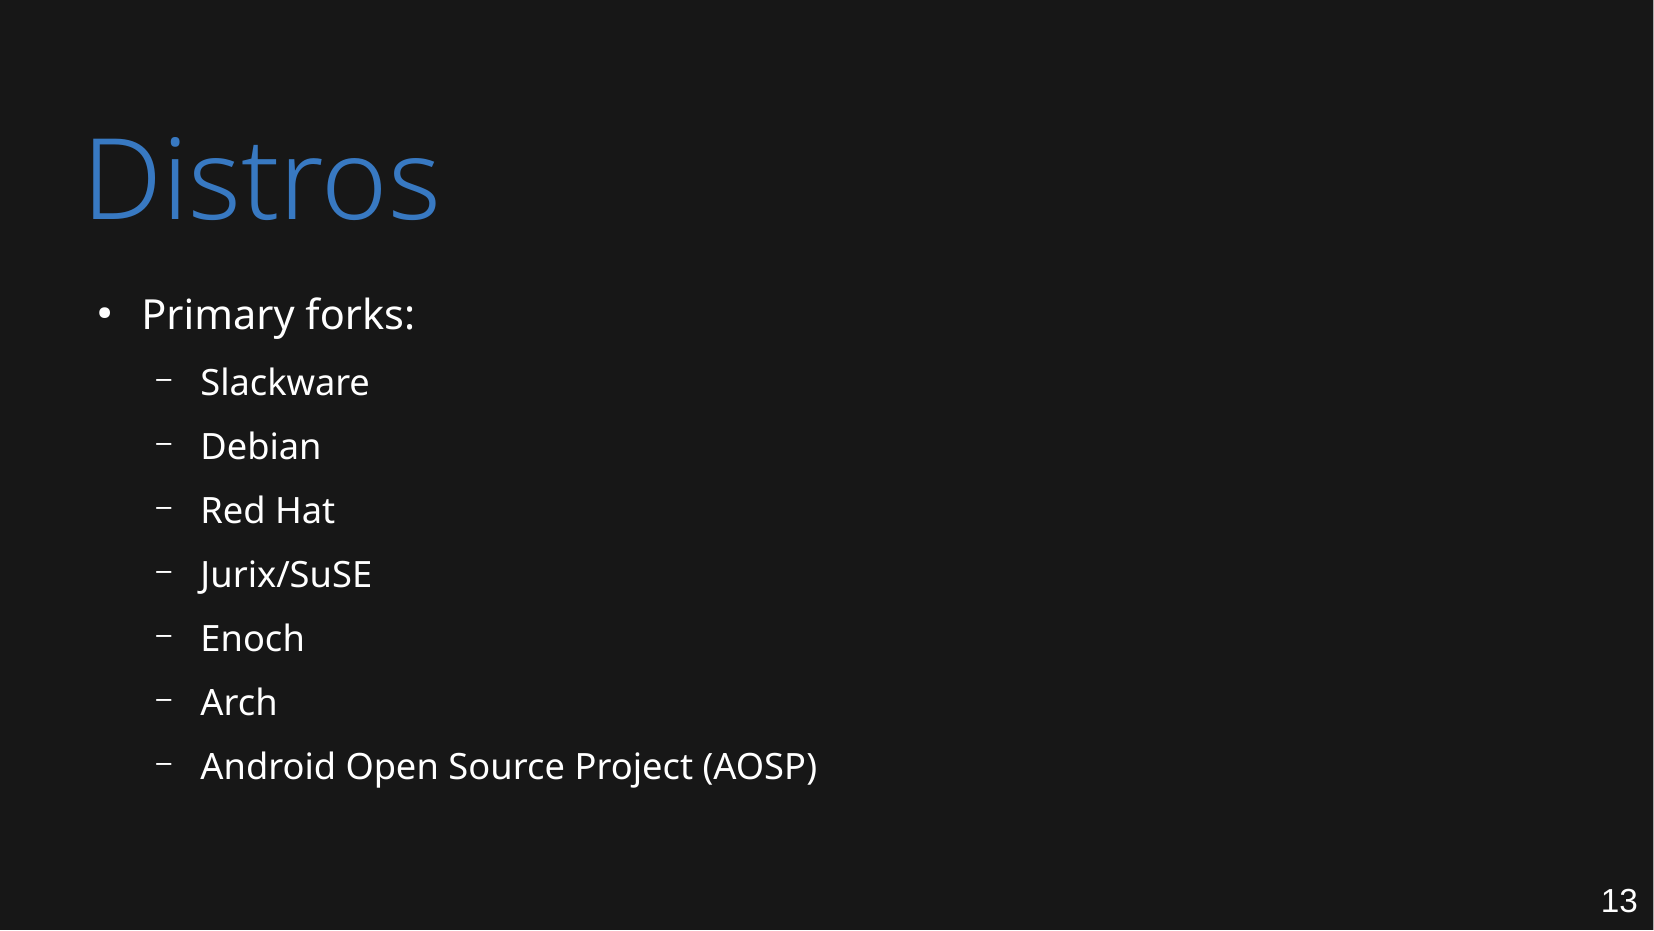

# Distros
Primary forks:
Slackware
Debian
Red Hat
Jurix/SuSE
Enoch
Arch
Android Open Source Project (AOSP)